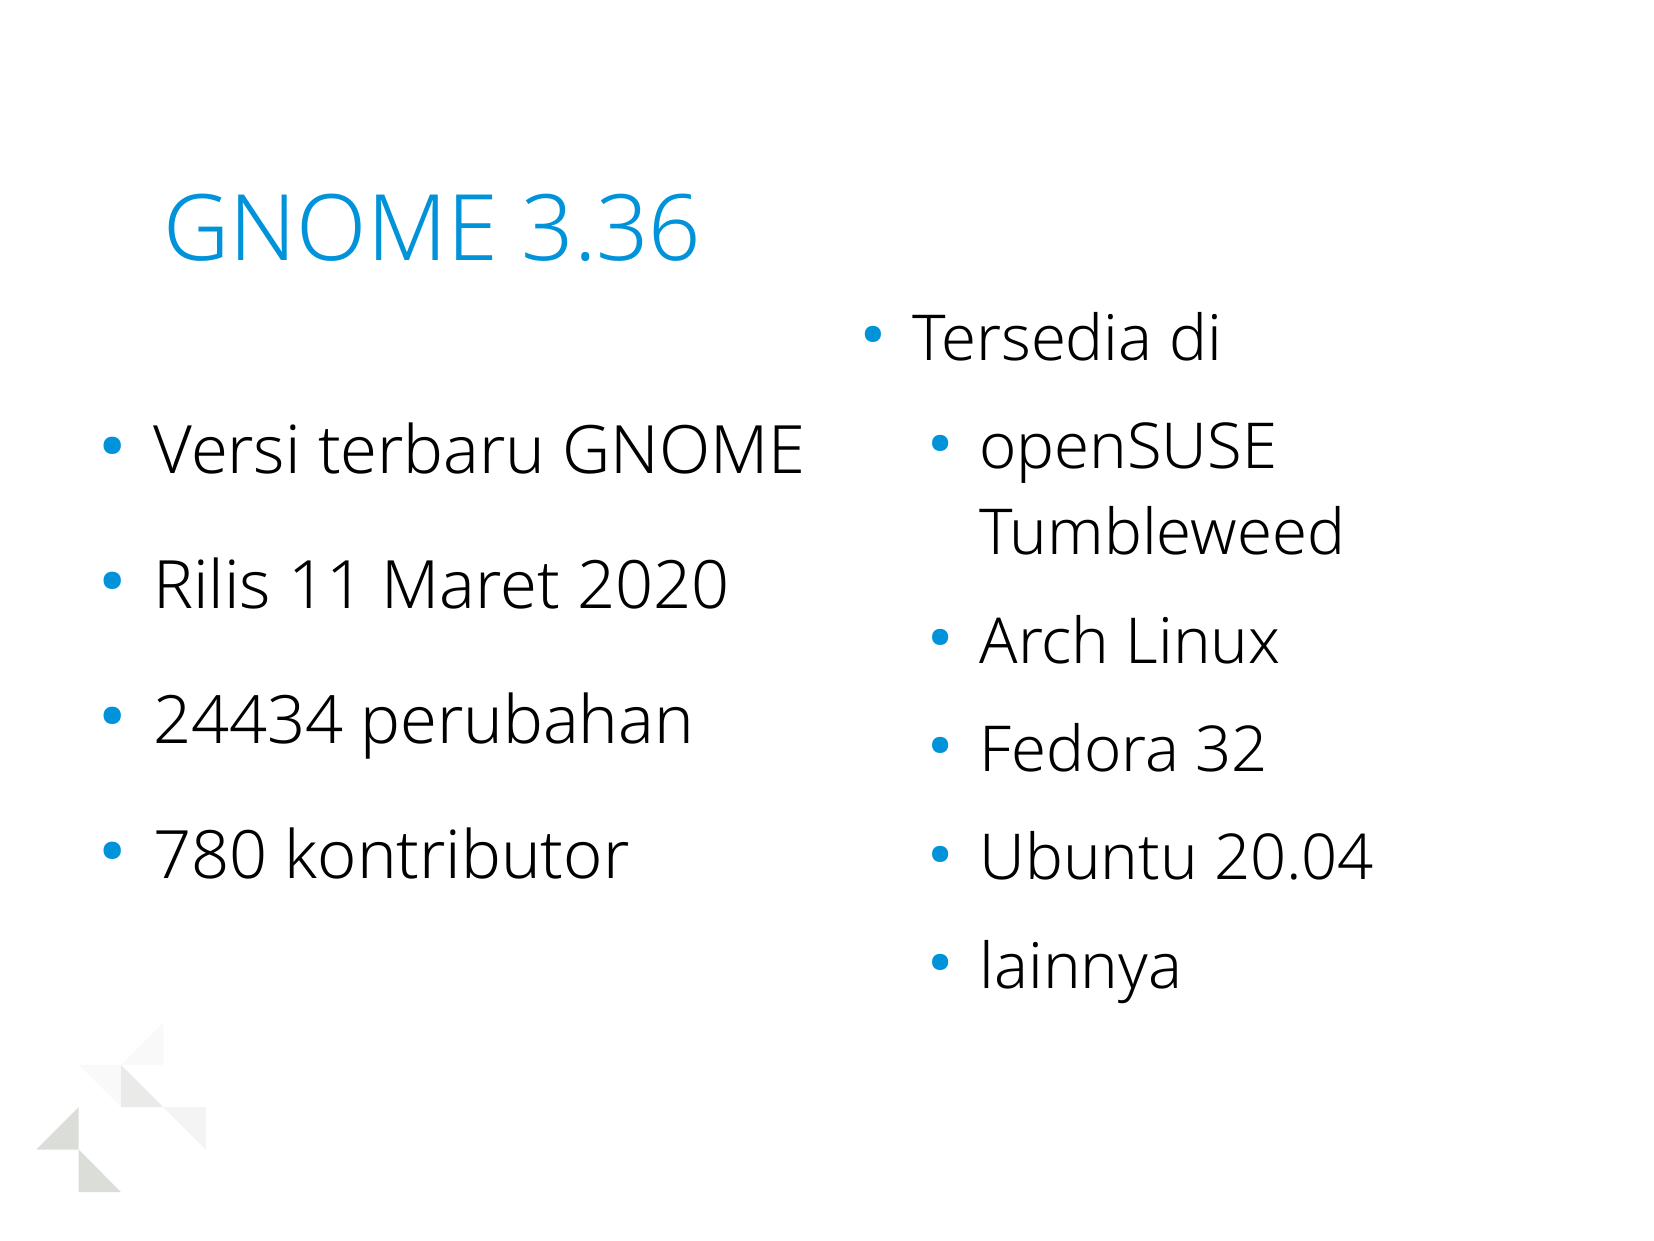

GNOME 3.36
# Versi terbaru GNOME
Rilis 11 Maret 2020
24434 perubahan
780 kontributor
Tersedia di
openSUSE Tumbleweed
Arch Linux
Fedora 32
Ubuntu 20.04
lainnya